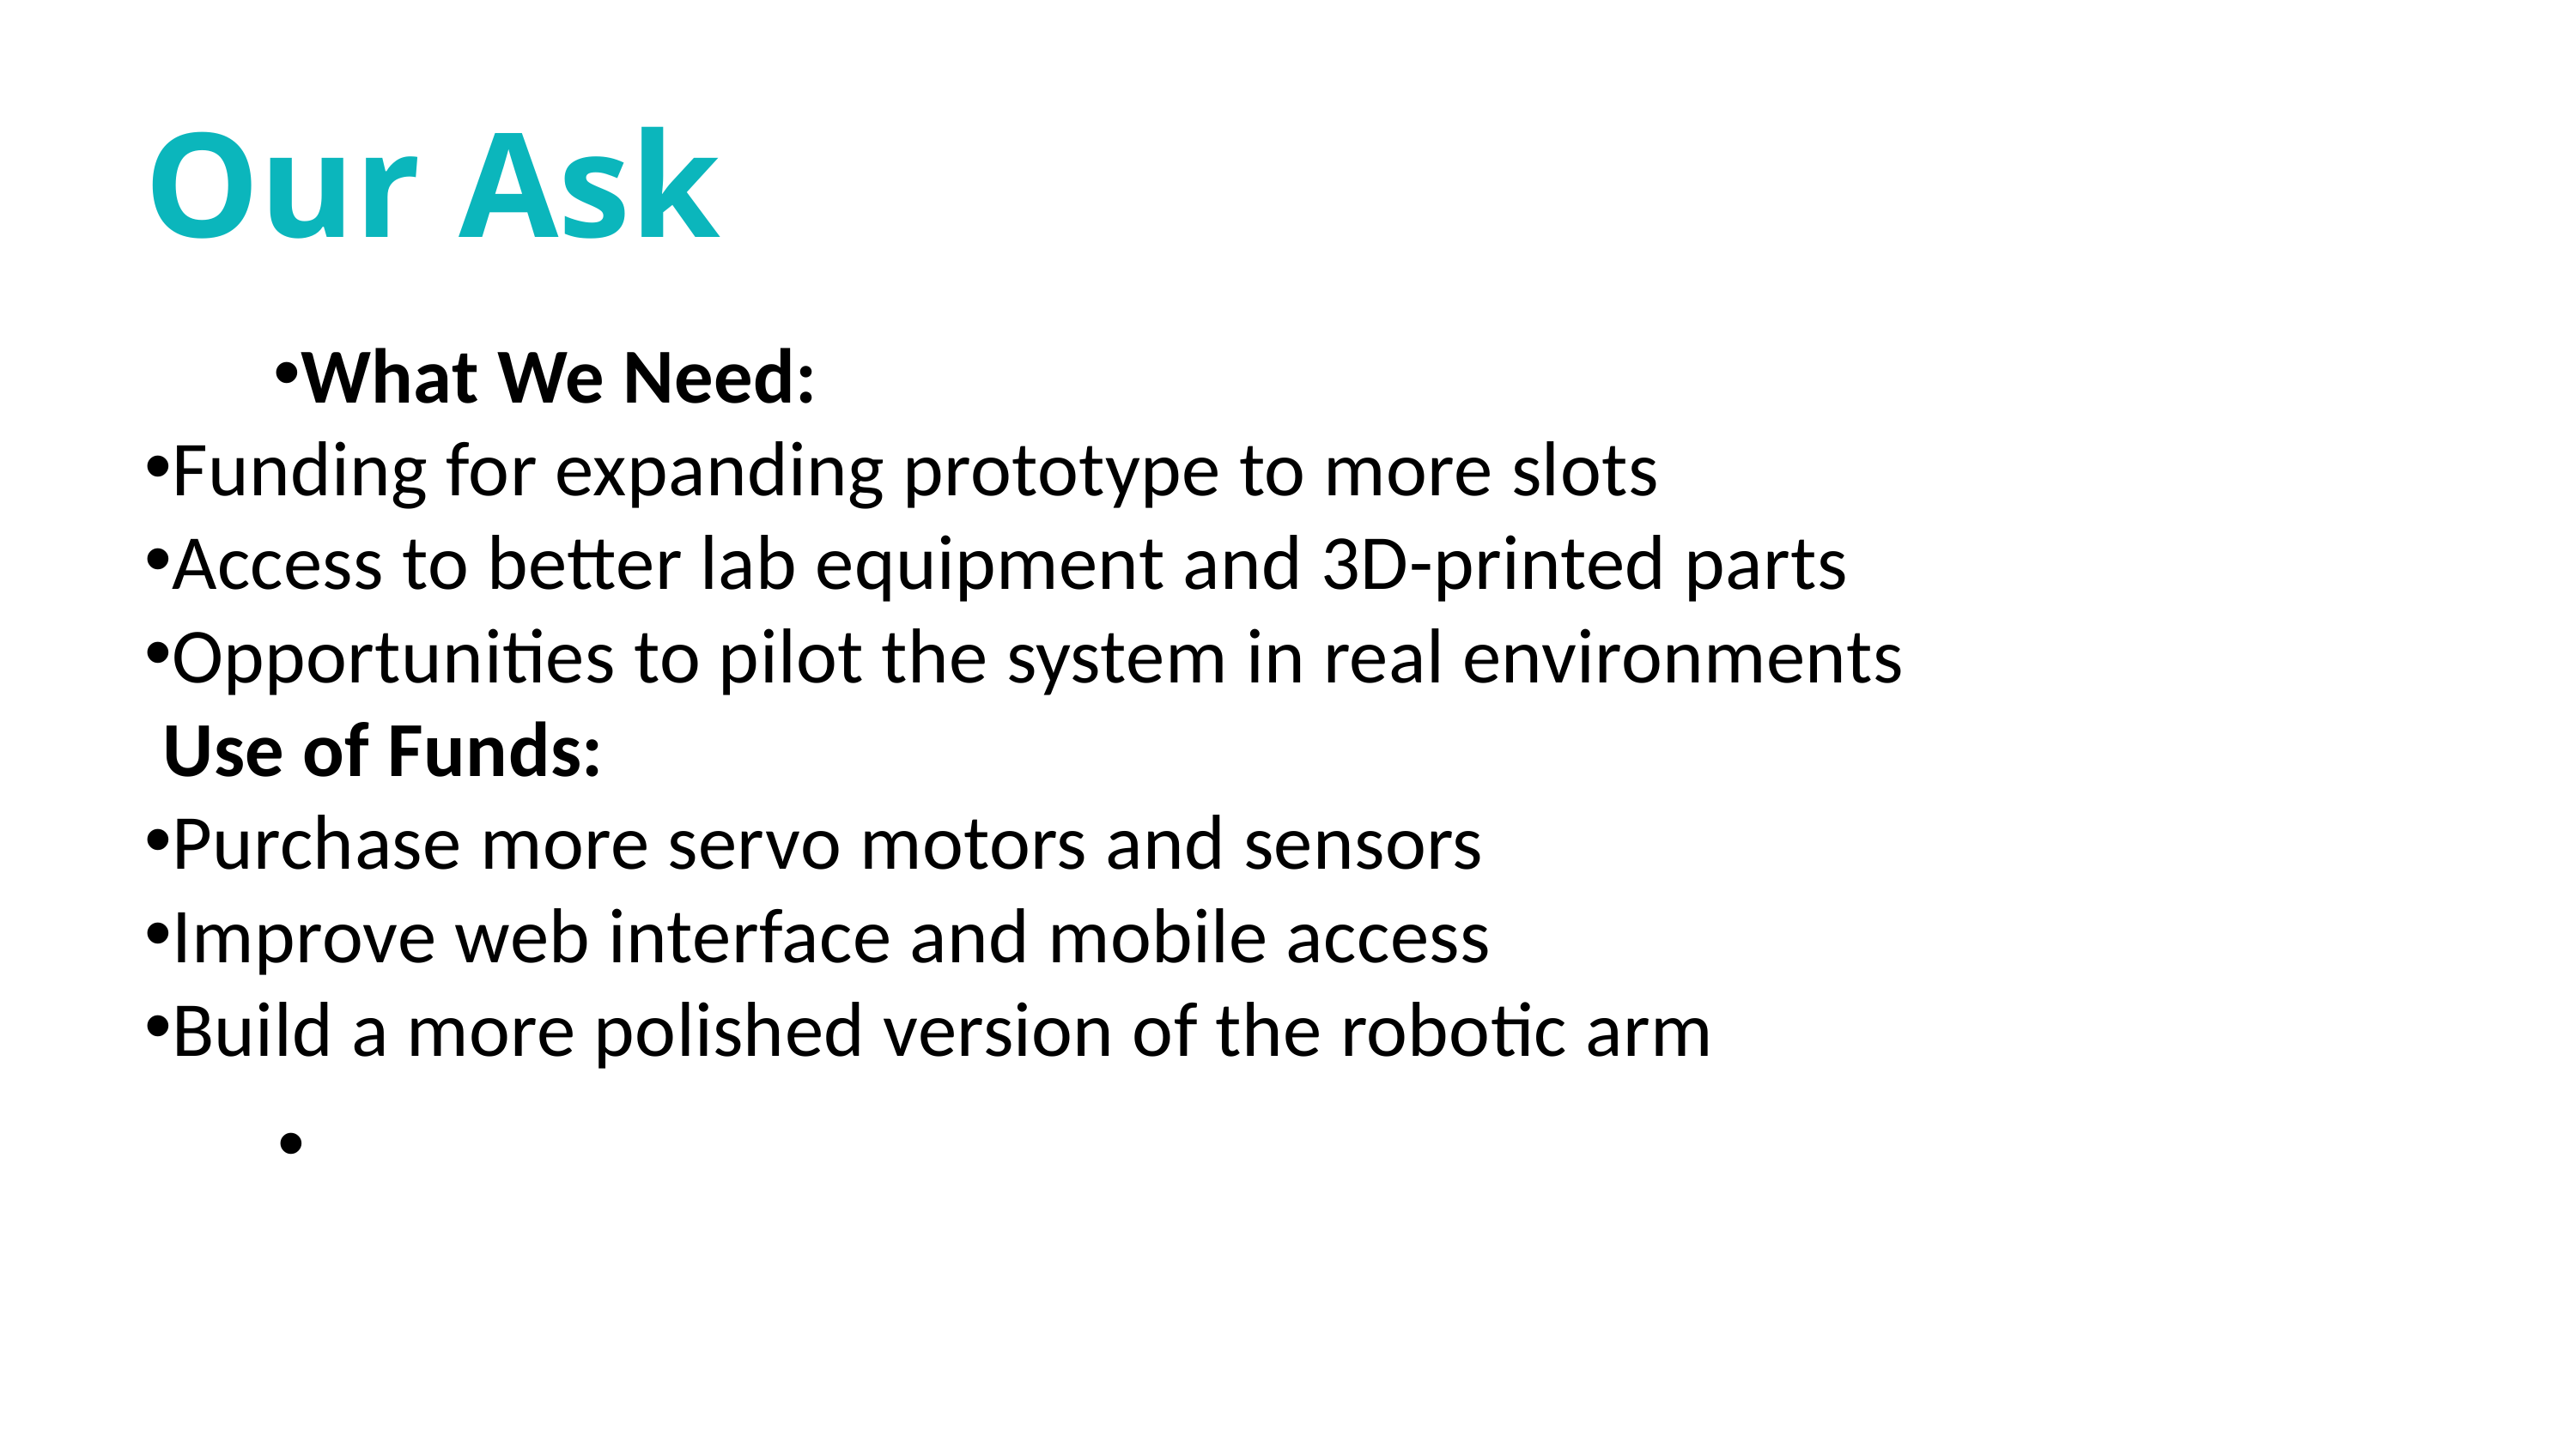

Our Ask
What We Need:
Funding for expanding prototype to more slots
Access to better lab equipment and 3D-printed parts
Opportunities to pilot the system in real environments
 Use of Funds:
Purchase more servo motors and sensors
Improve web interface and mobile access
Build a more polished version of the robotic arm